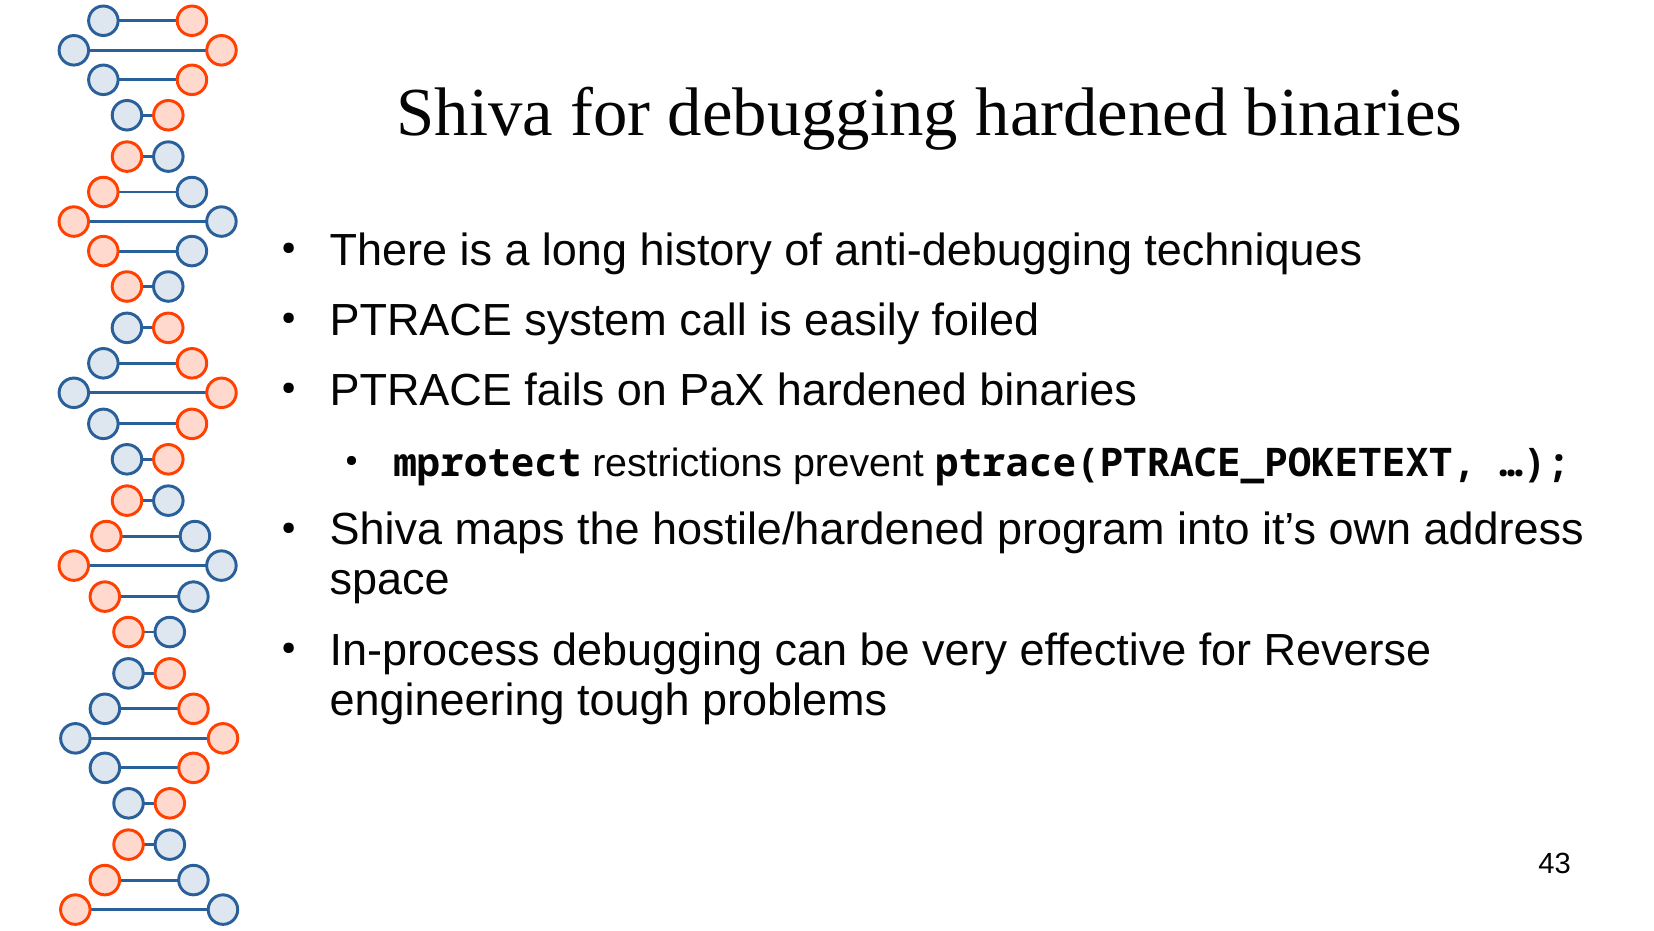

# Shiva for debugging hardened binaries
There is a long history of anti-debugging techniques
PTRACE system call is easily foiled
PTRACE fails on PaX hardened binaries
mprotect restrictions prevent ptrace(PTRACE_POKETEXT, …);
Shiva maps the hostile/hardened program into it’s own address space
In-process debugging can be very effective for Reverse engineering tough problems
43